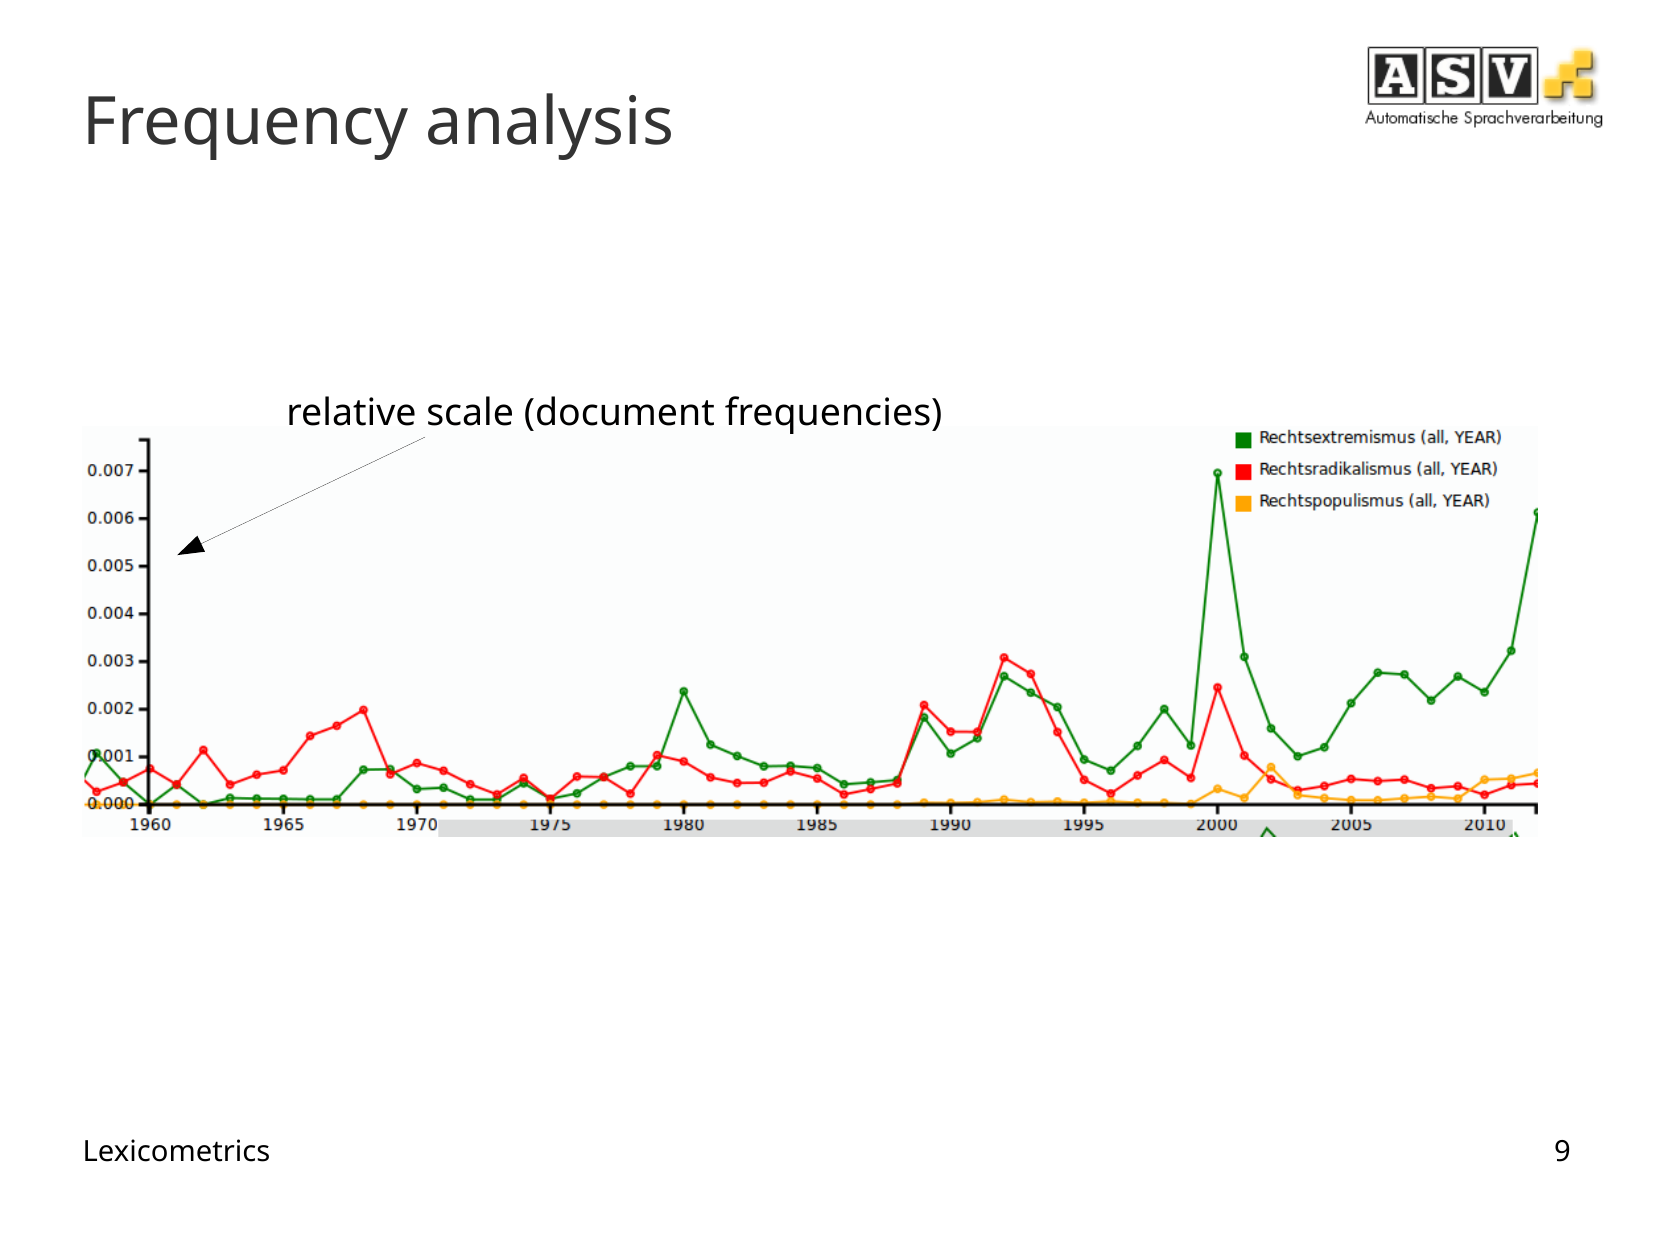

# Frequency analysis
relative scale (document frequencies)
Lexicometrics
9